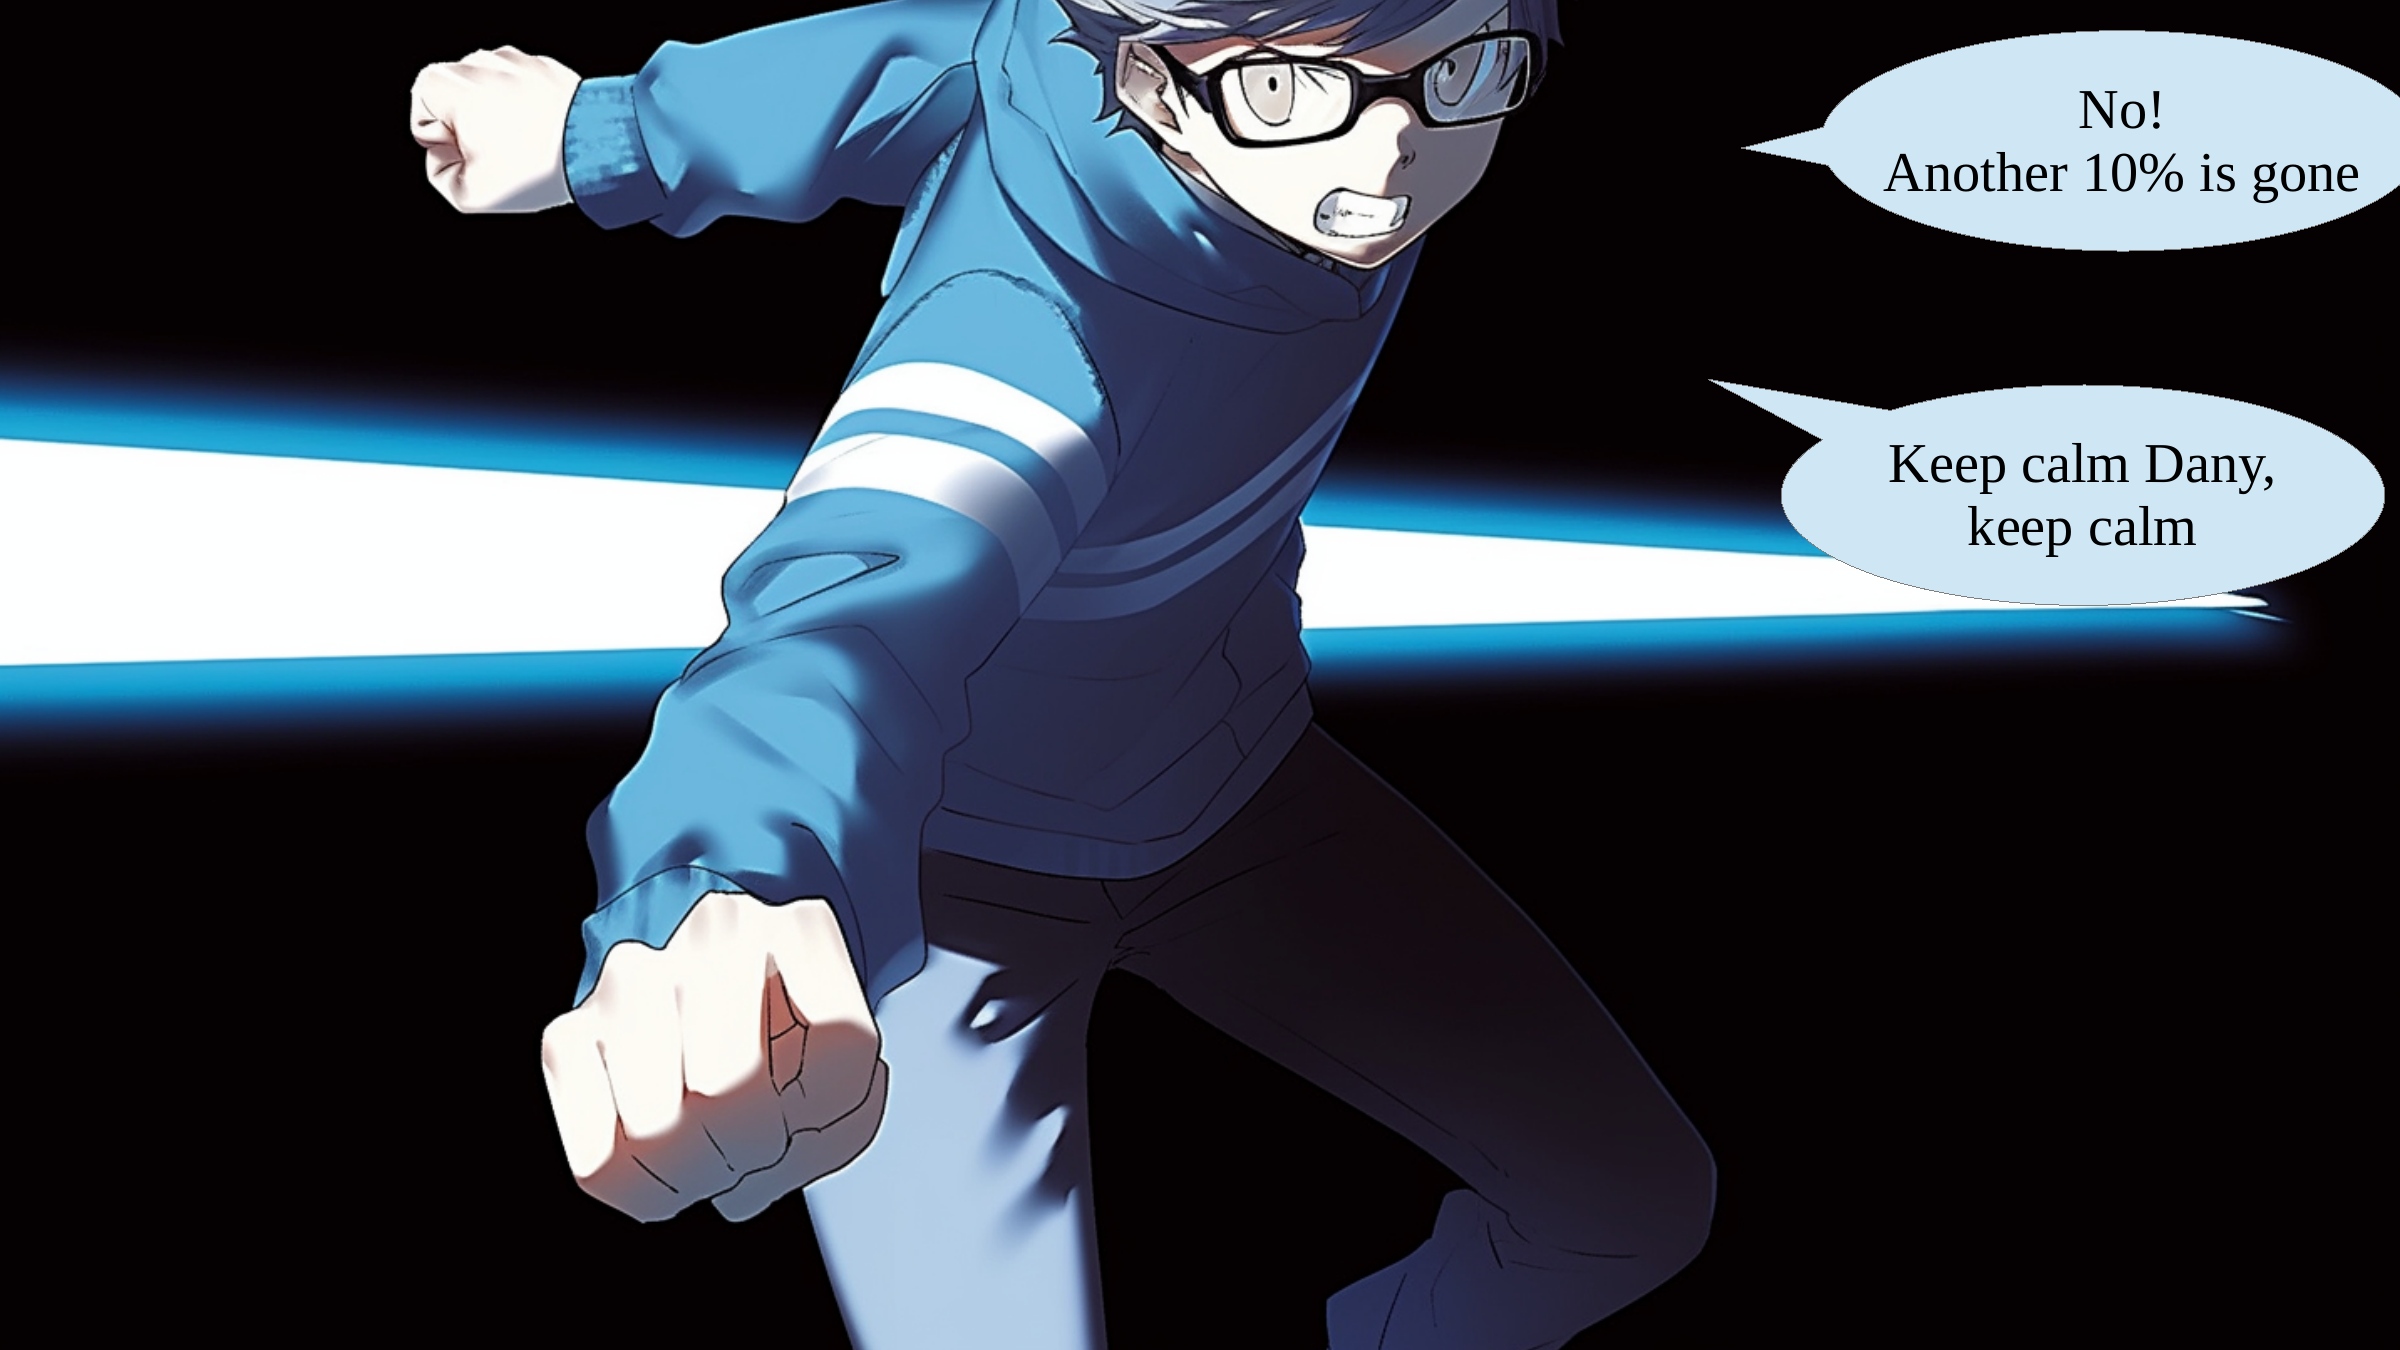

No!
Another 10% is gone
Keep calm Dany,
keep calm